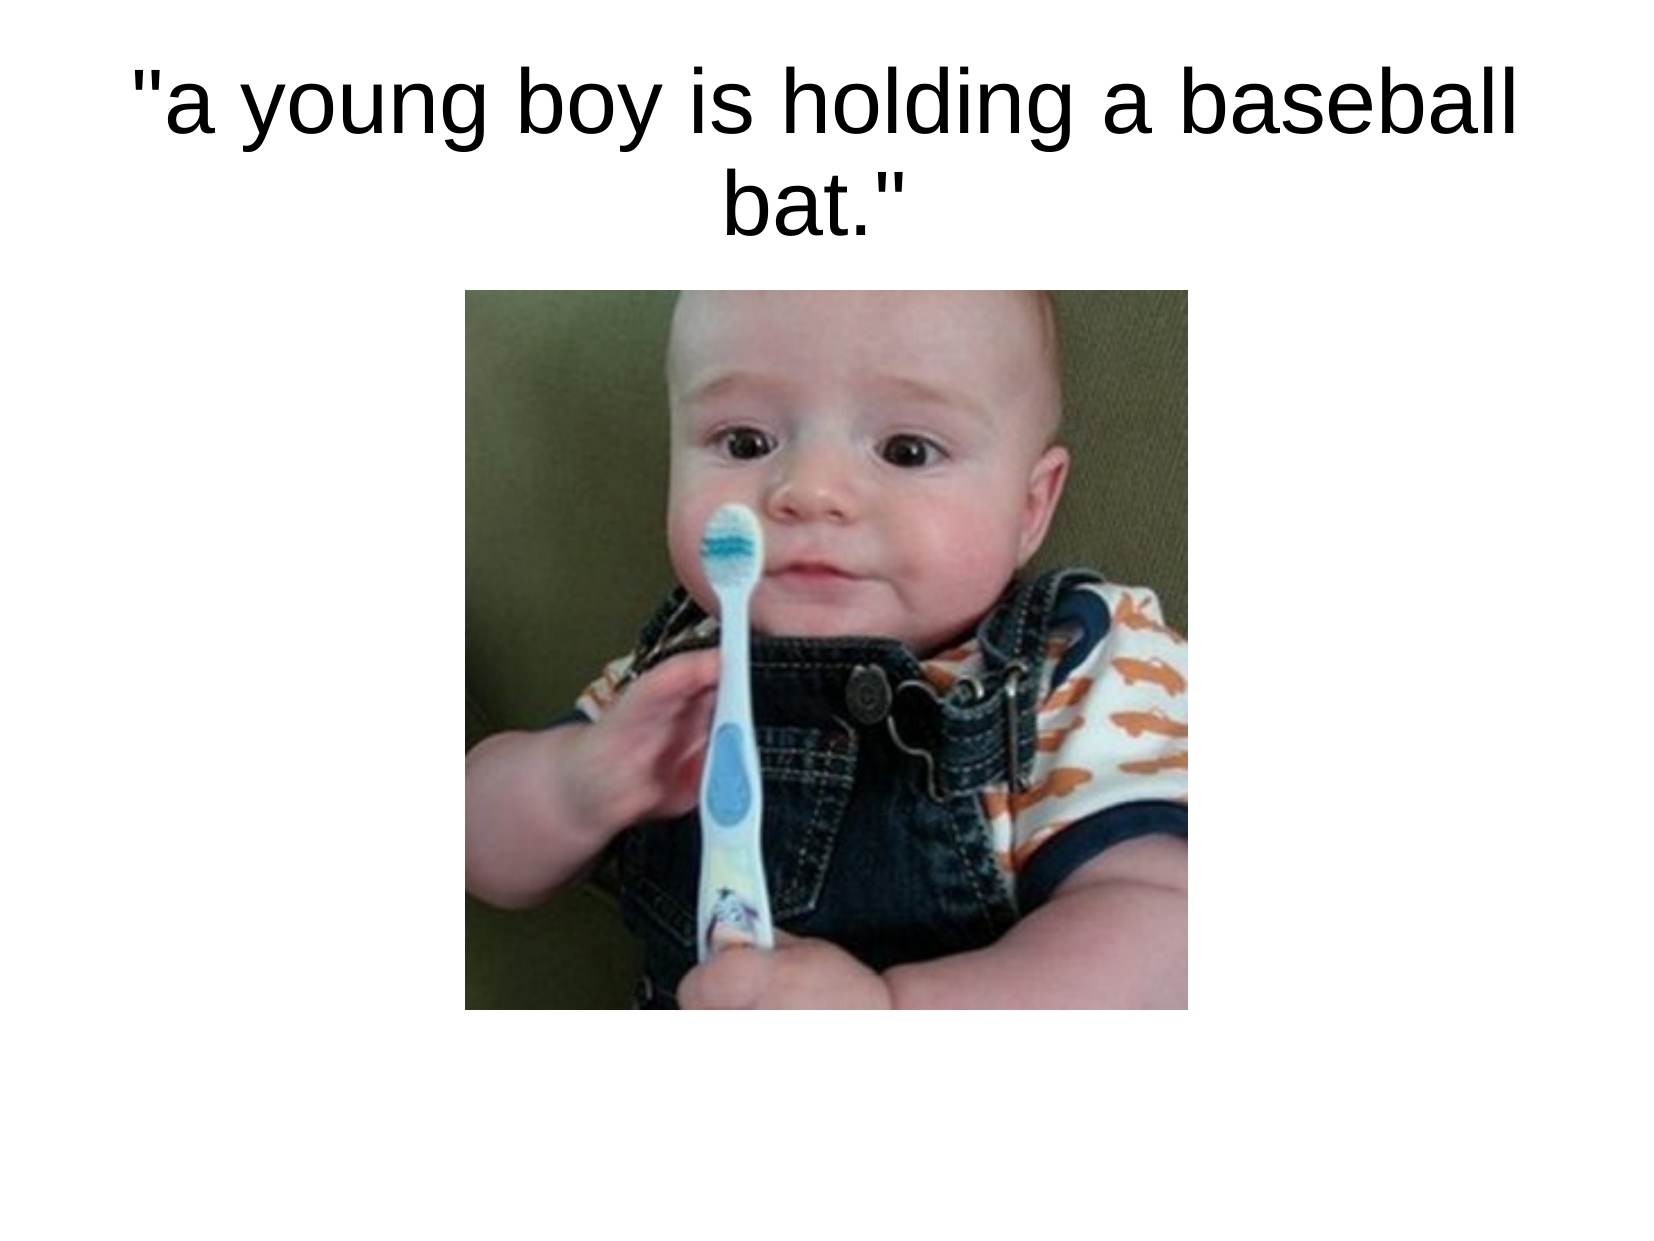

# "a young boy is holding a baseball bat."